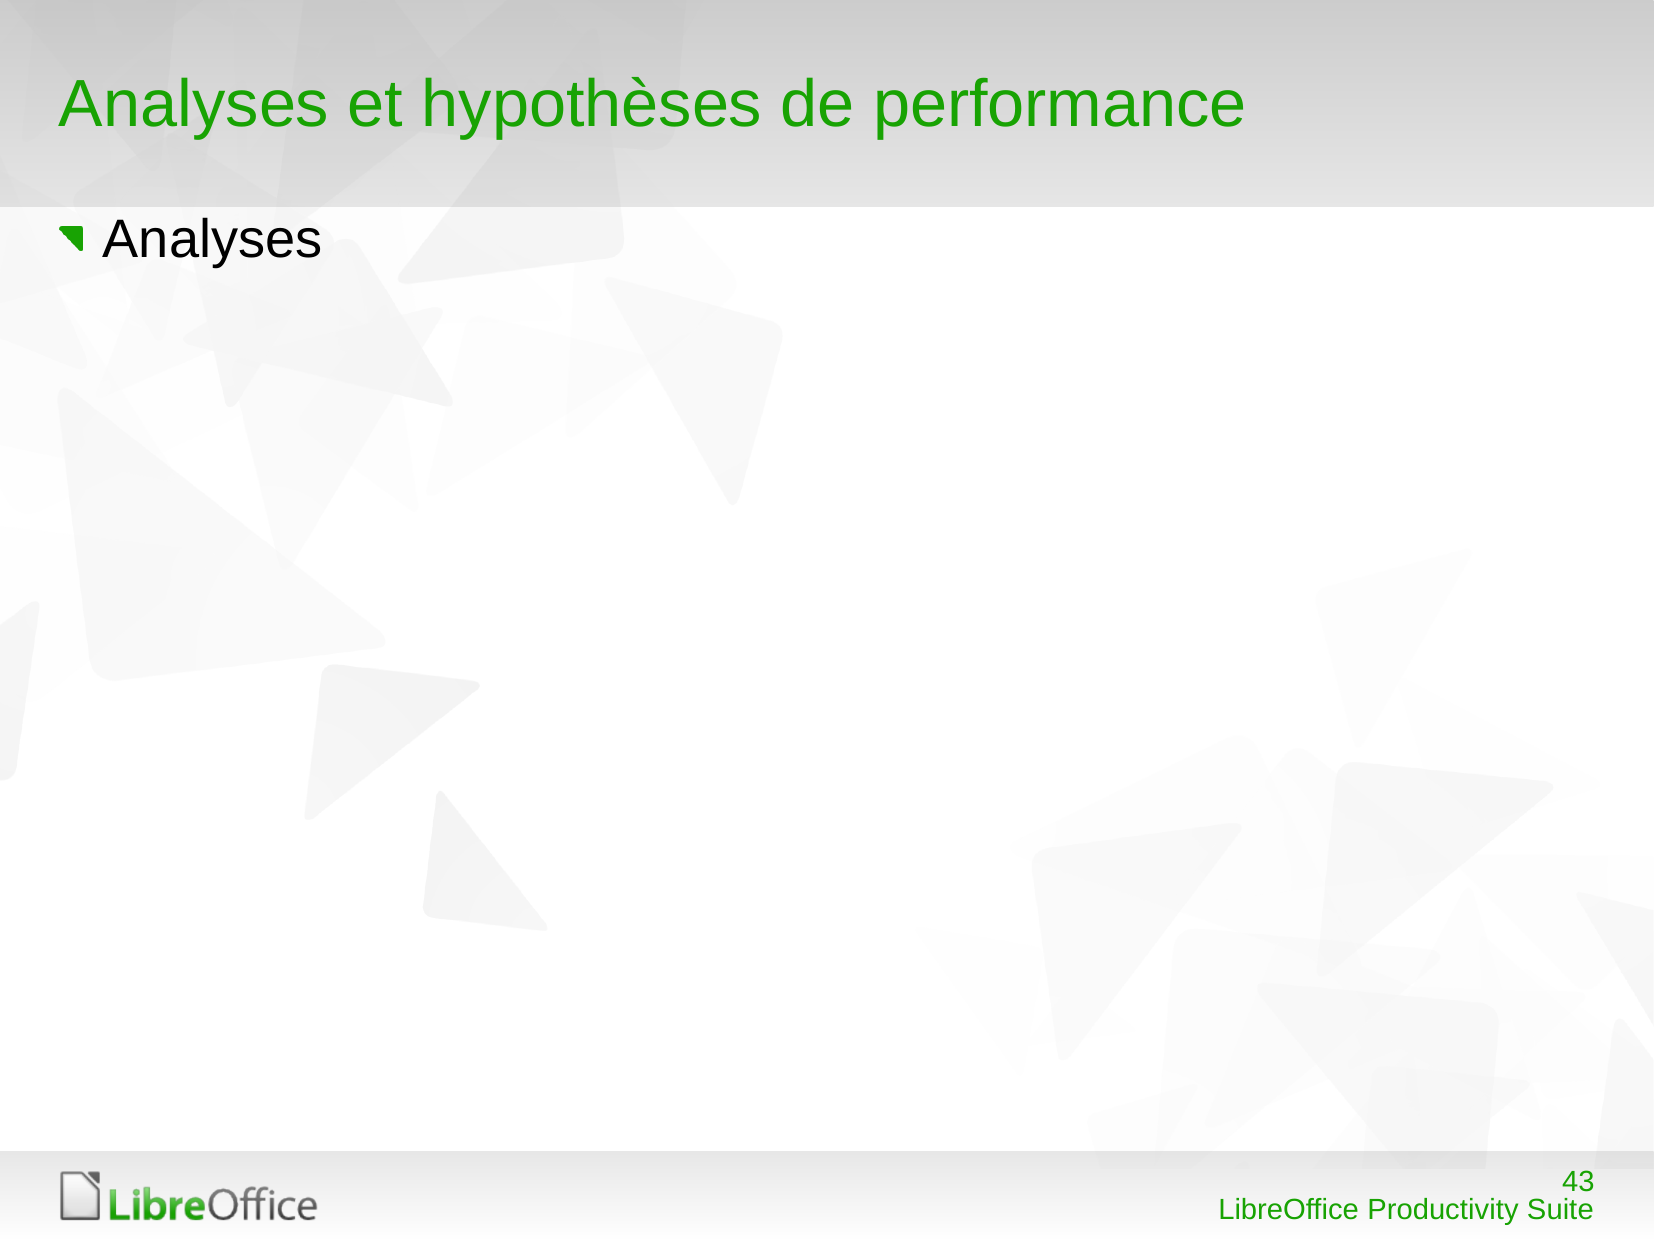

# Analyses et hypothèses de performance
Analyses
43
LibreOffice Productivity Suite